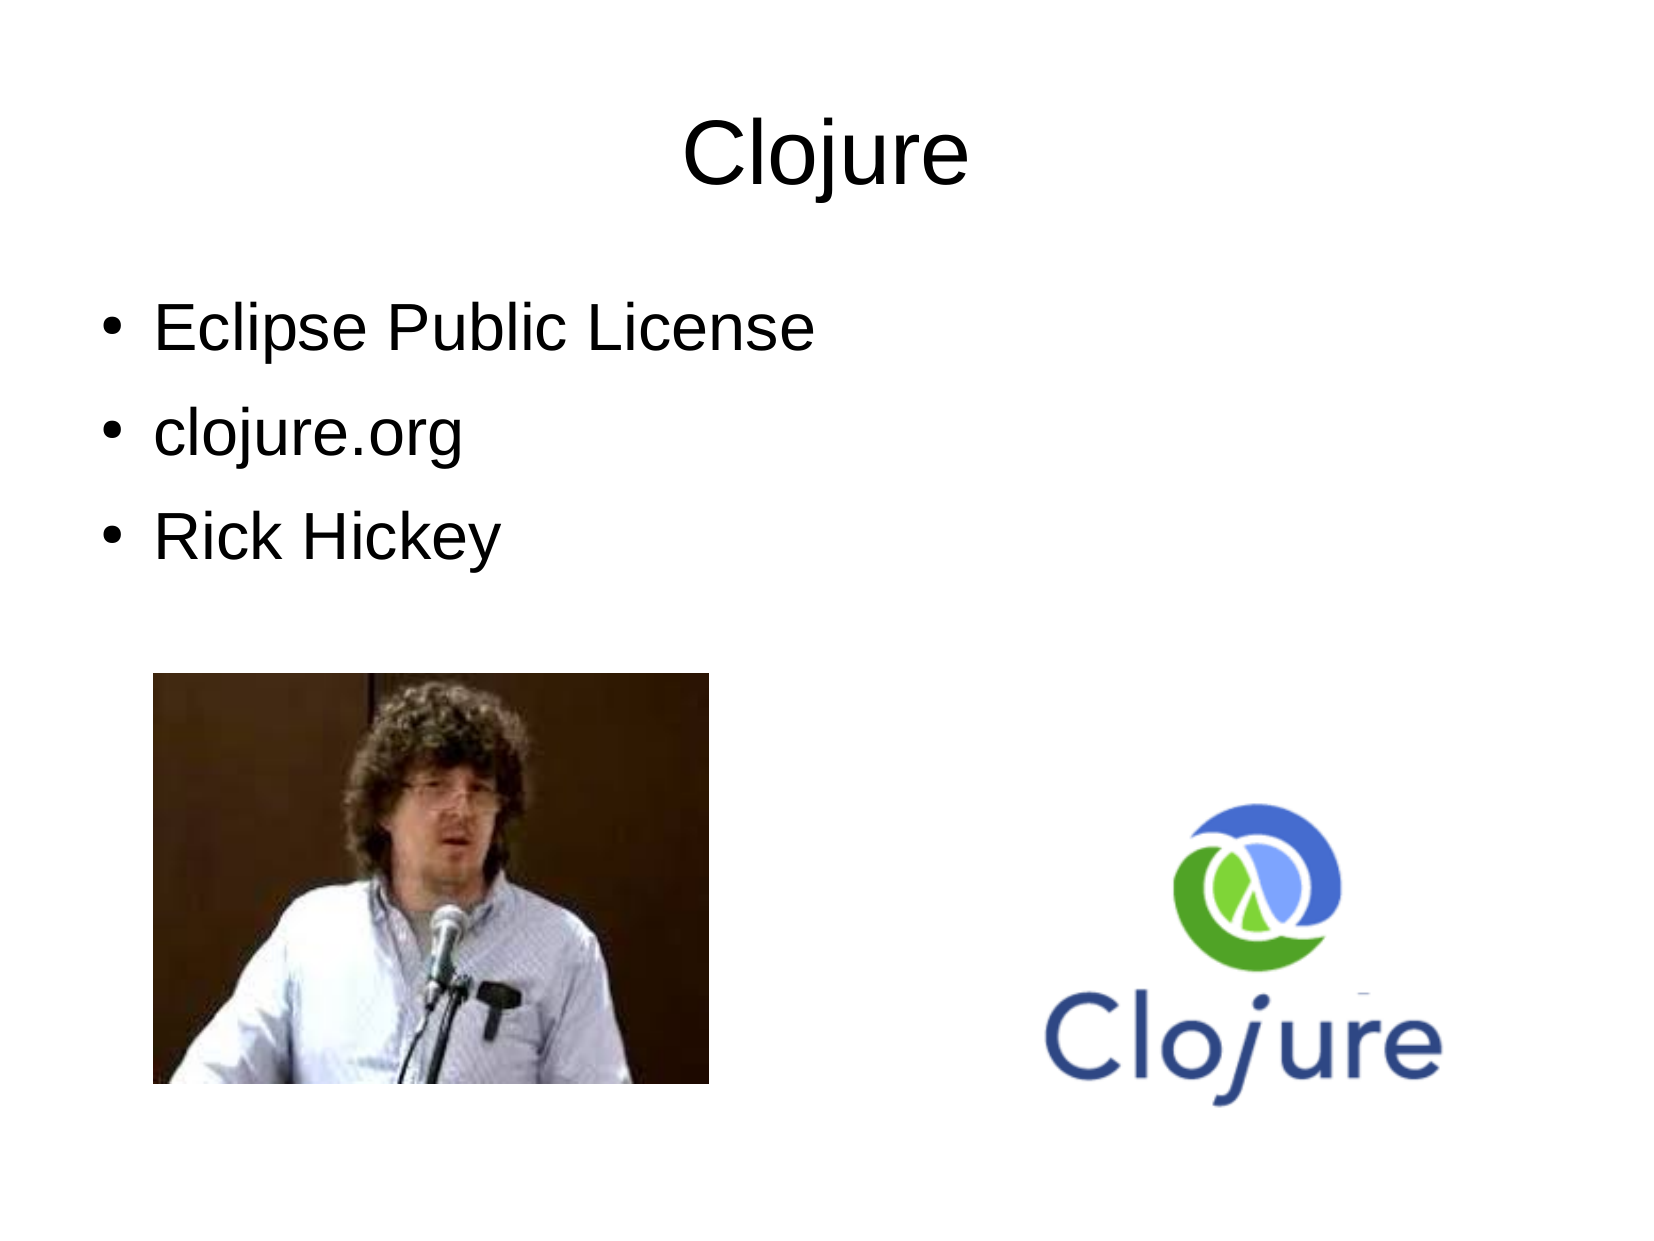

# Clojure
Eclipse Public License
clojure.org
Rick Hickey